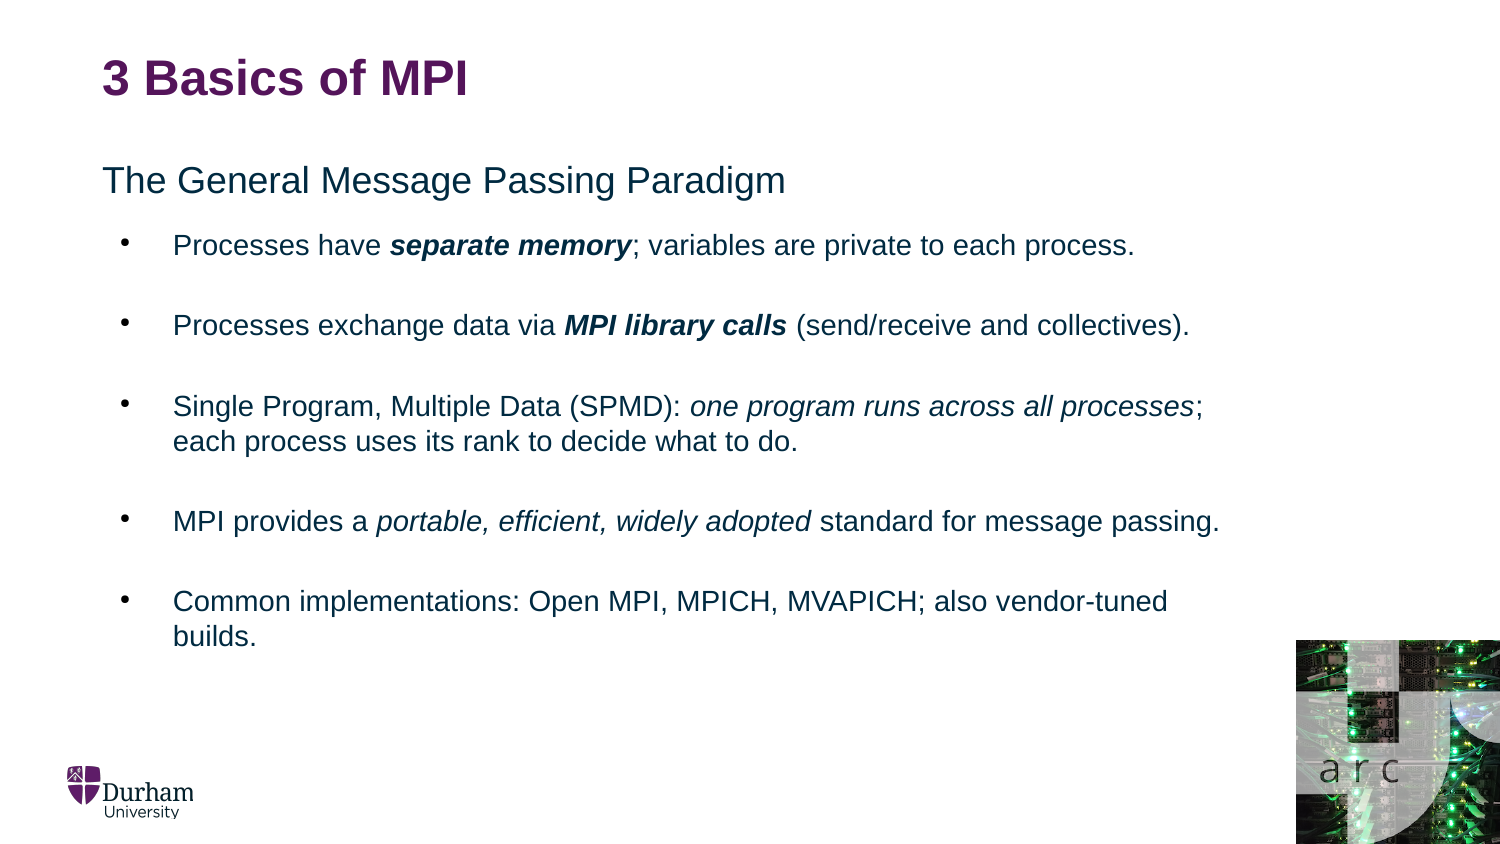

# 3 Basics of MPI
The General Message Passing Paradigm
Processes have separate memory; variables are private to each process.
Processes exchange data via MPI library calls (send/receive and collectives).
Single Program, Multiple Data (SPMD): one program runs across all processes; each process uses its rank to decide what to do.
MPI provides a portable, efficient, widely adopted standard for message passing.
Common implementations: Open MPI, MPICH, MVAPICH; also vendor-tuned builds.